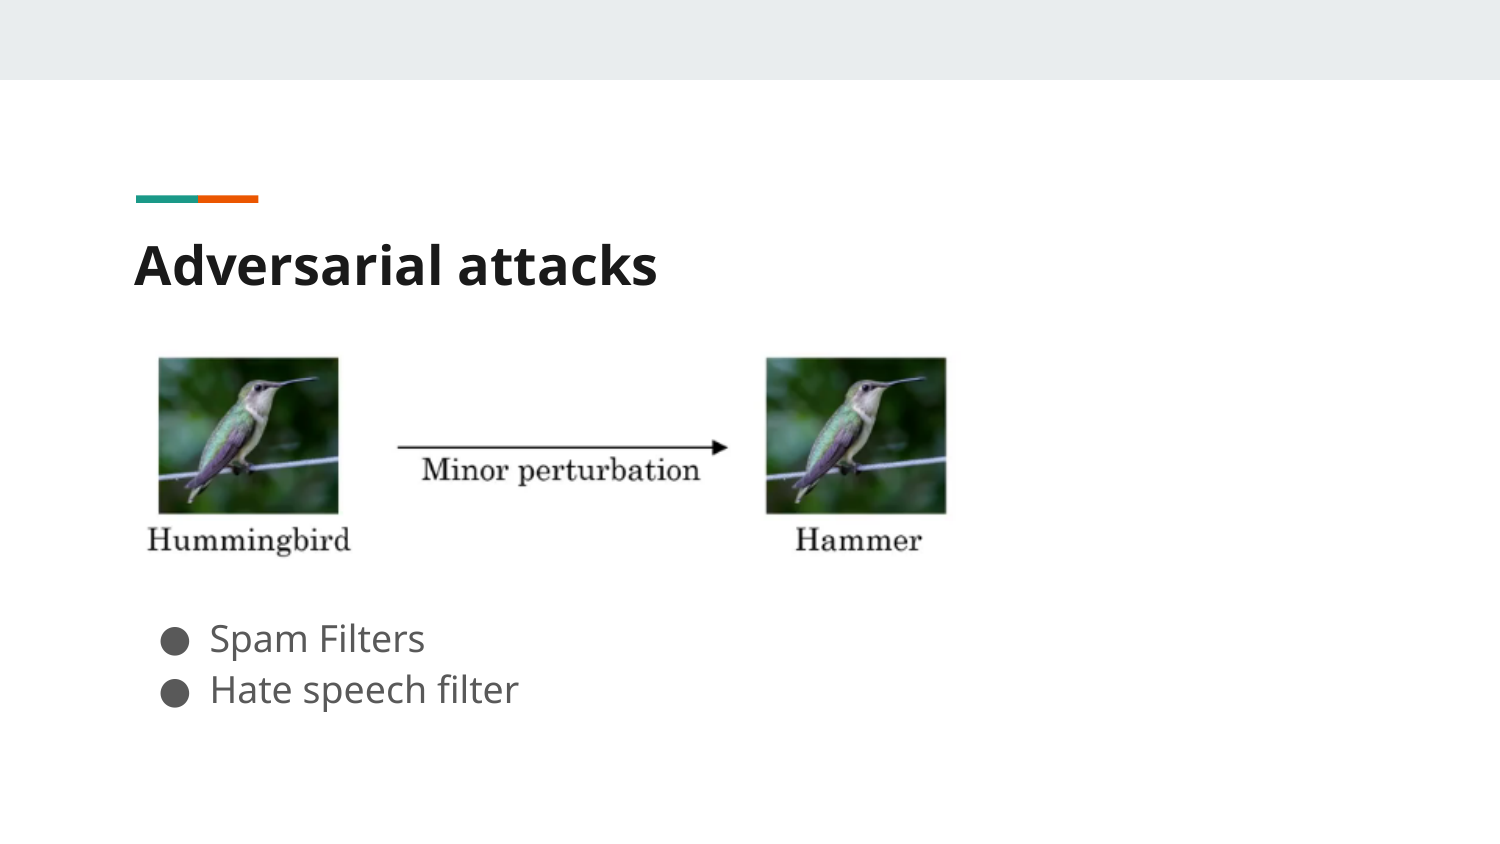

# Adversarial attacks
Spam Filters
Hate speech filter